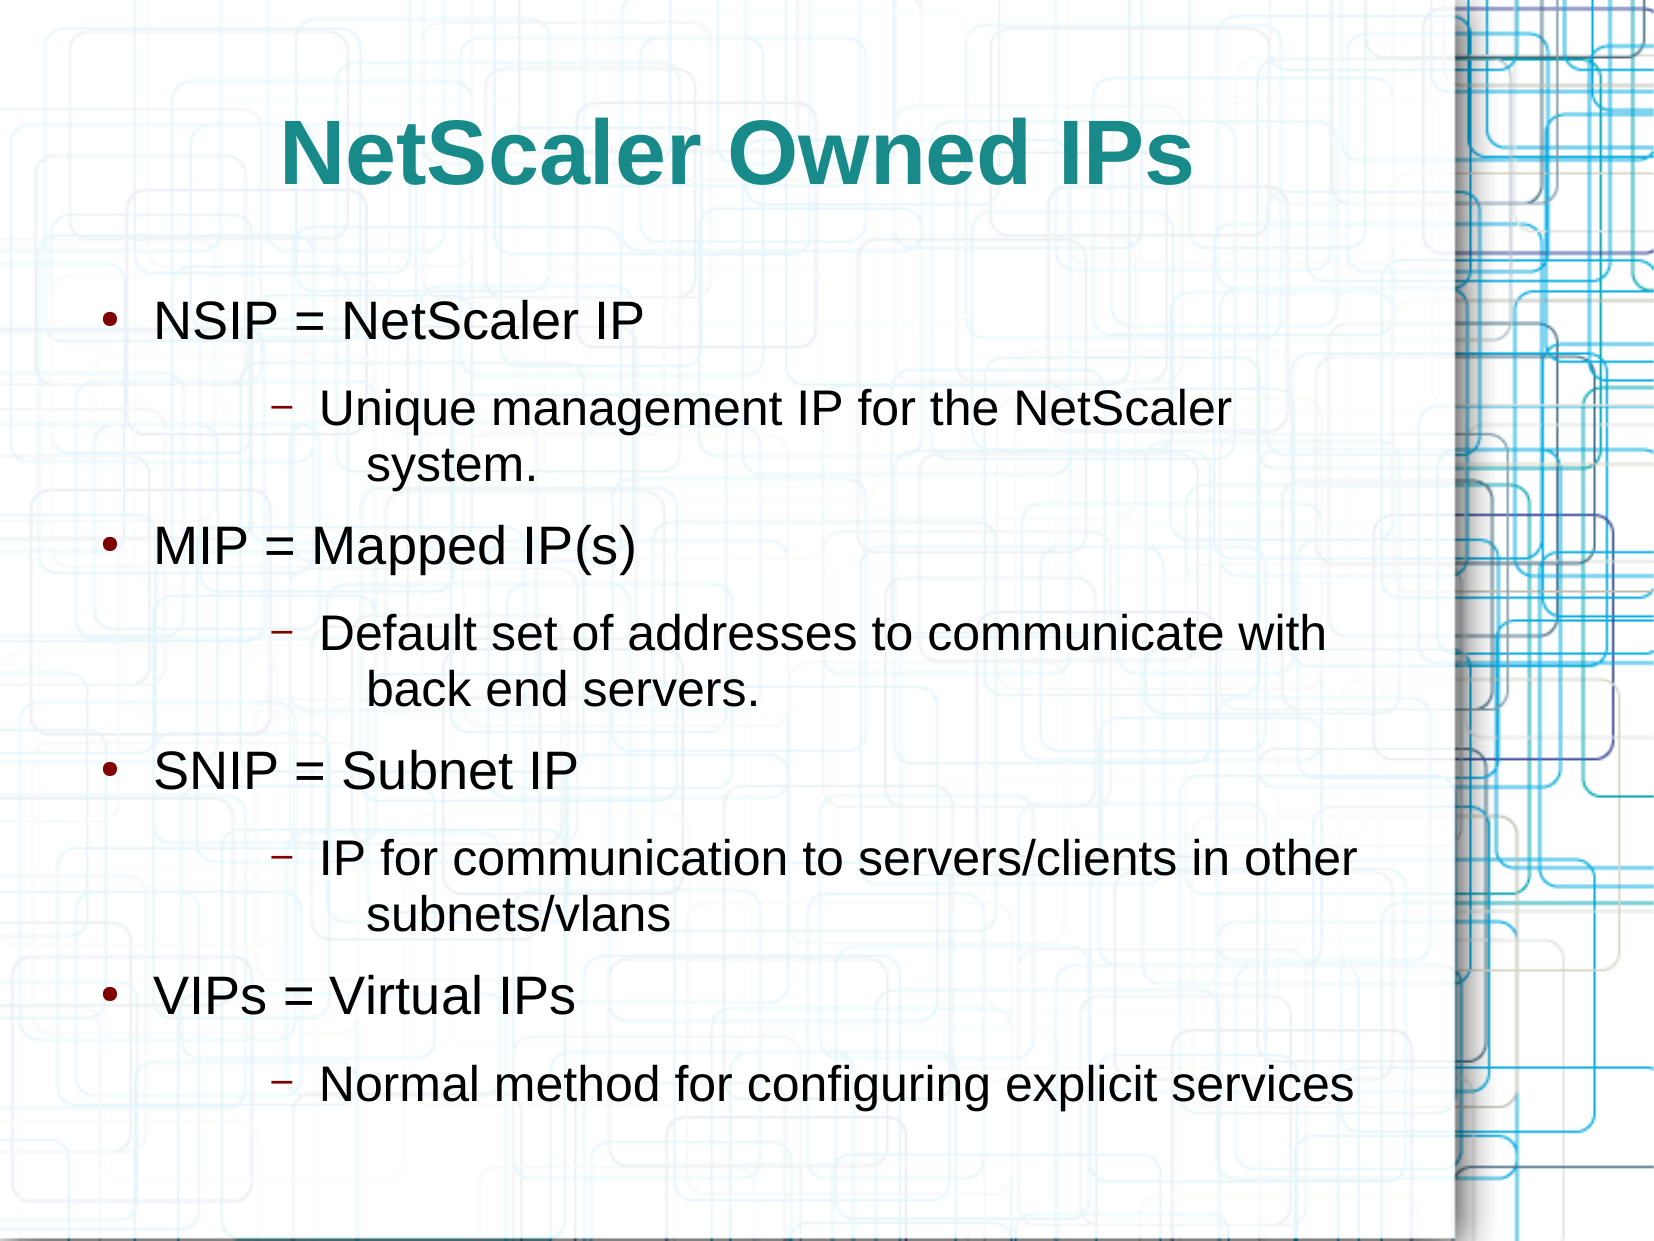

# NetScaler Owned IPs
NSIP = NetScaler IP
Unique management IP for the NetScaler system.
MIP = Mapped IP(s)
Default set of addresses to communicate with back end servers.
SNIP = Subnet IP
IP for communication to servers/clients in other subnets/vlans
VIPs = Virtual IPs
Normal method for configuring explicit services